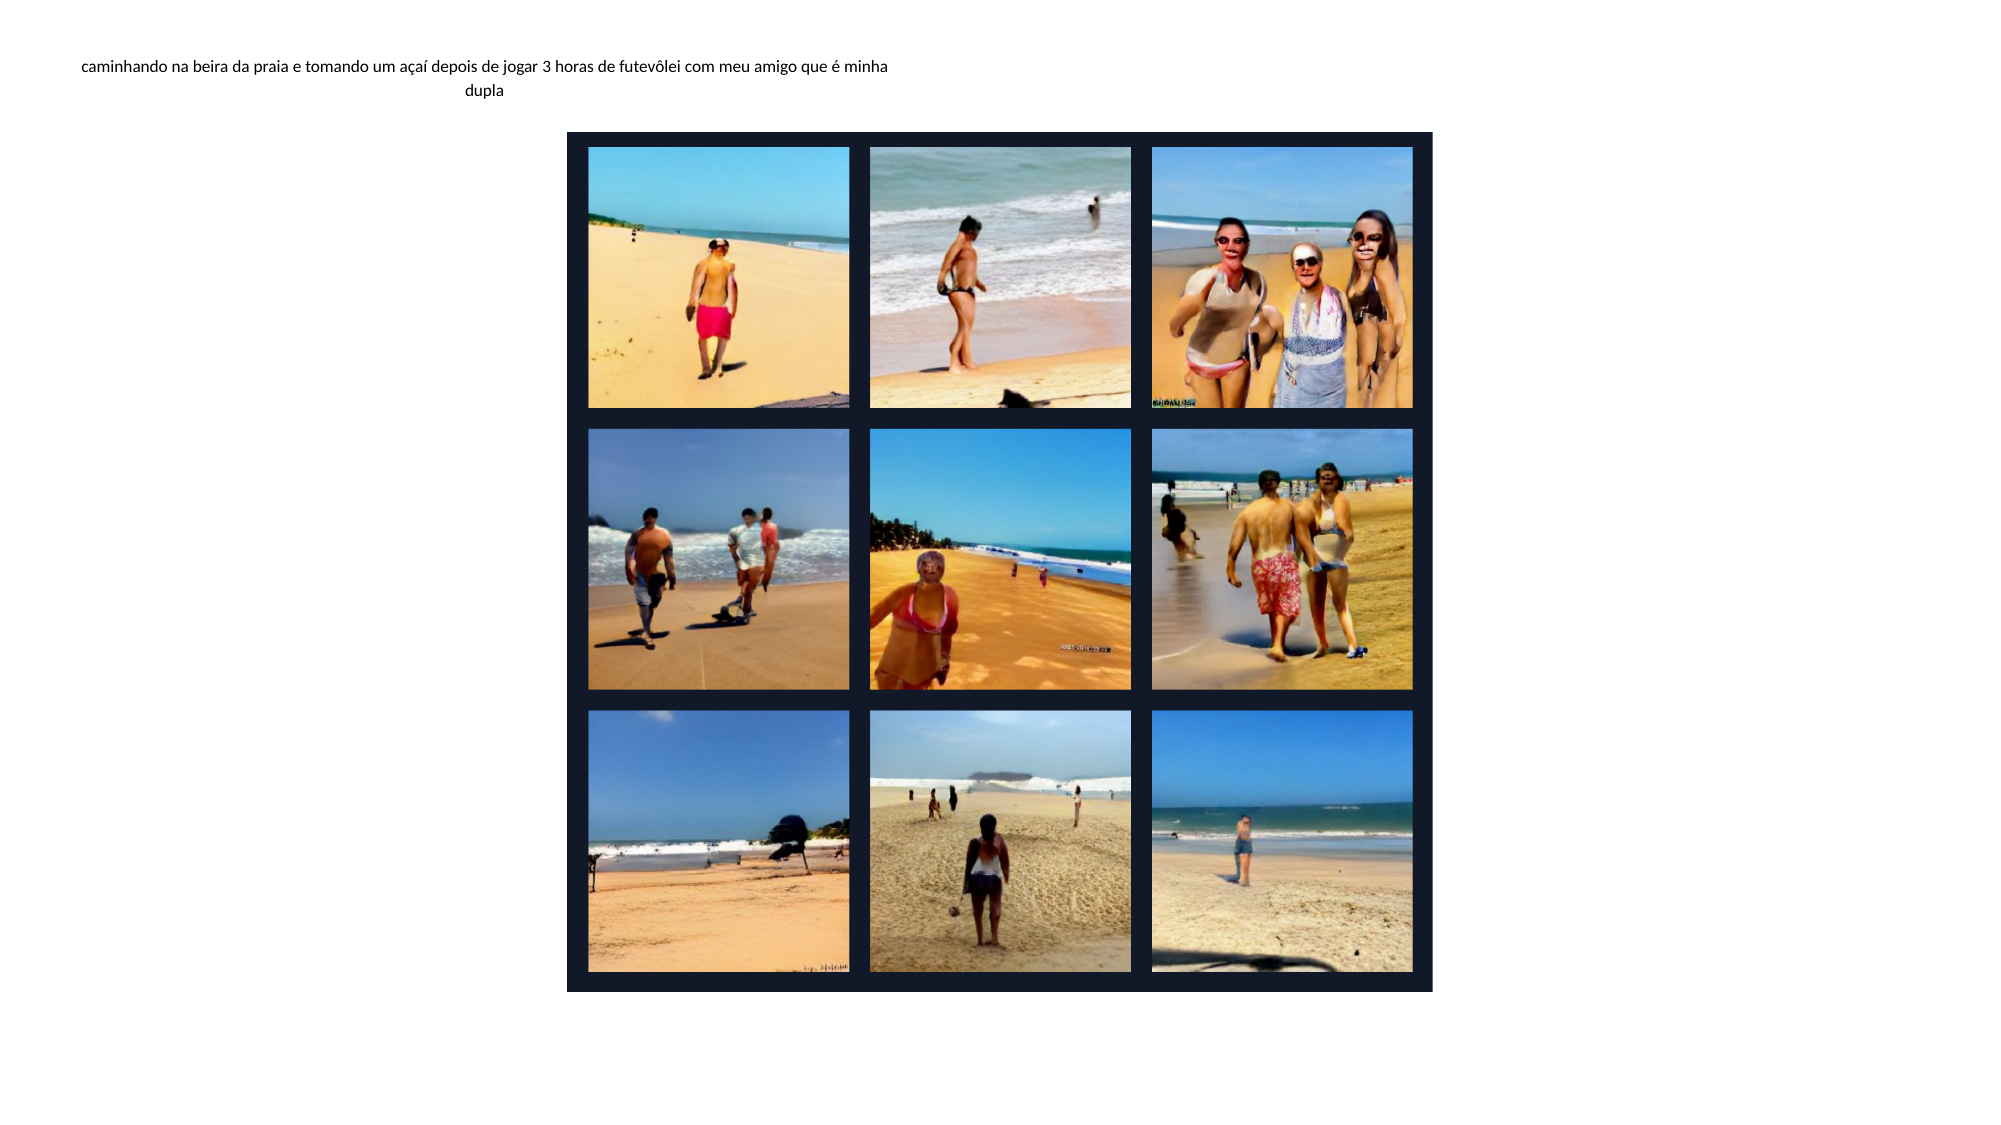

# caminhando na beira da praia e tomando um açaí depois de jogar 3 horas de futevôlei com meu amigo que é minha dupla